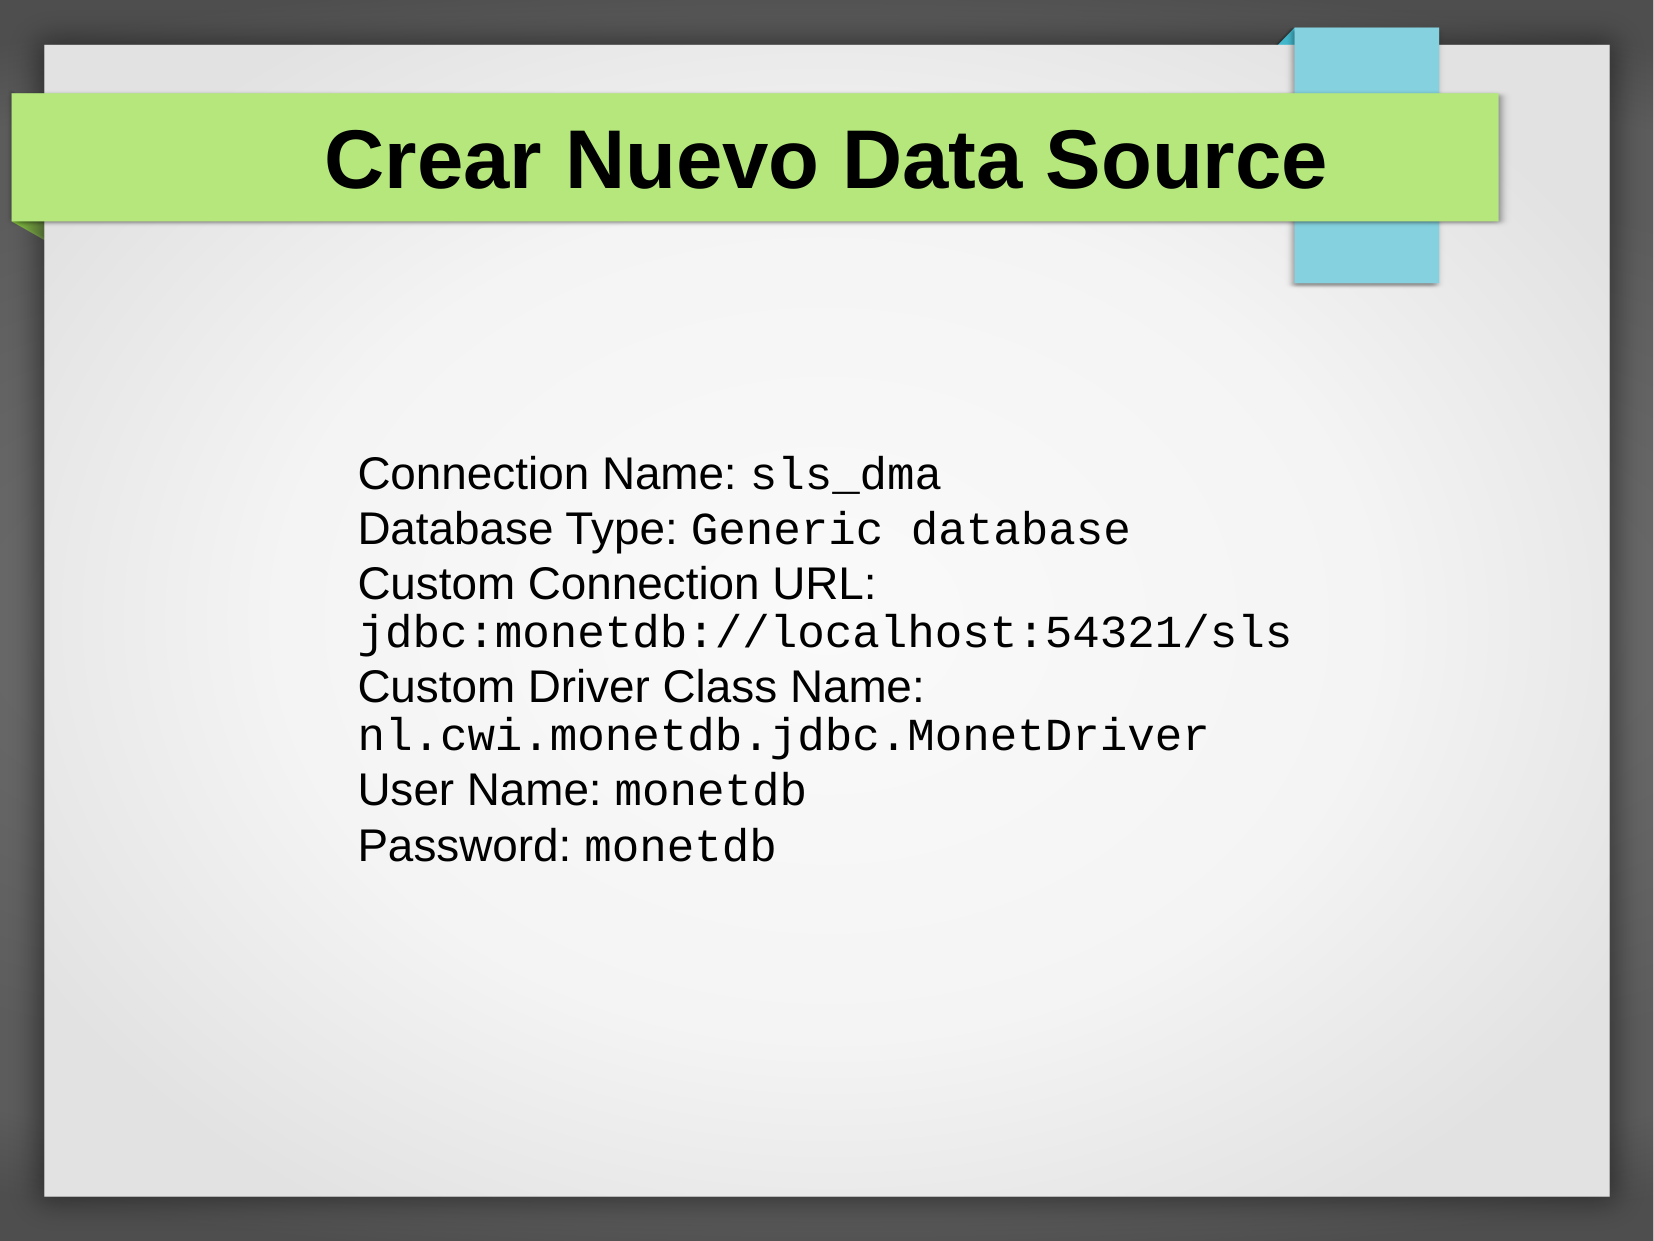

# Crear Nuevo Data Source
Connection Name: sls_dma
Database Type: Generic database
Custom Connection URL: jdbc:monetdb://localhost:54321/sls
Custom Driver Class Name: nl.cwi.monetdb.jdbc.MonetDriver
User Name: monetdb
Password: monetdb